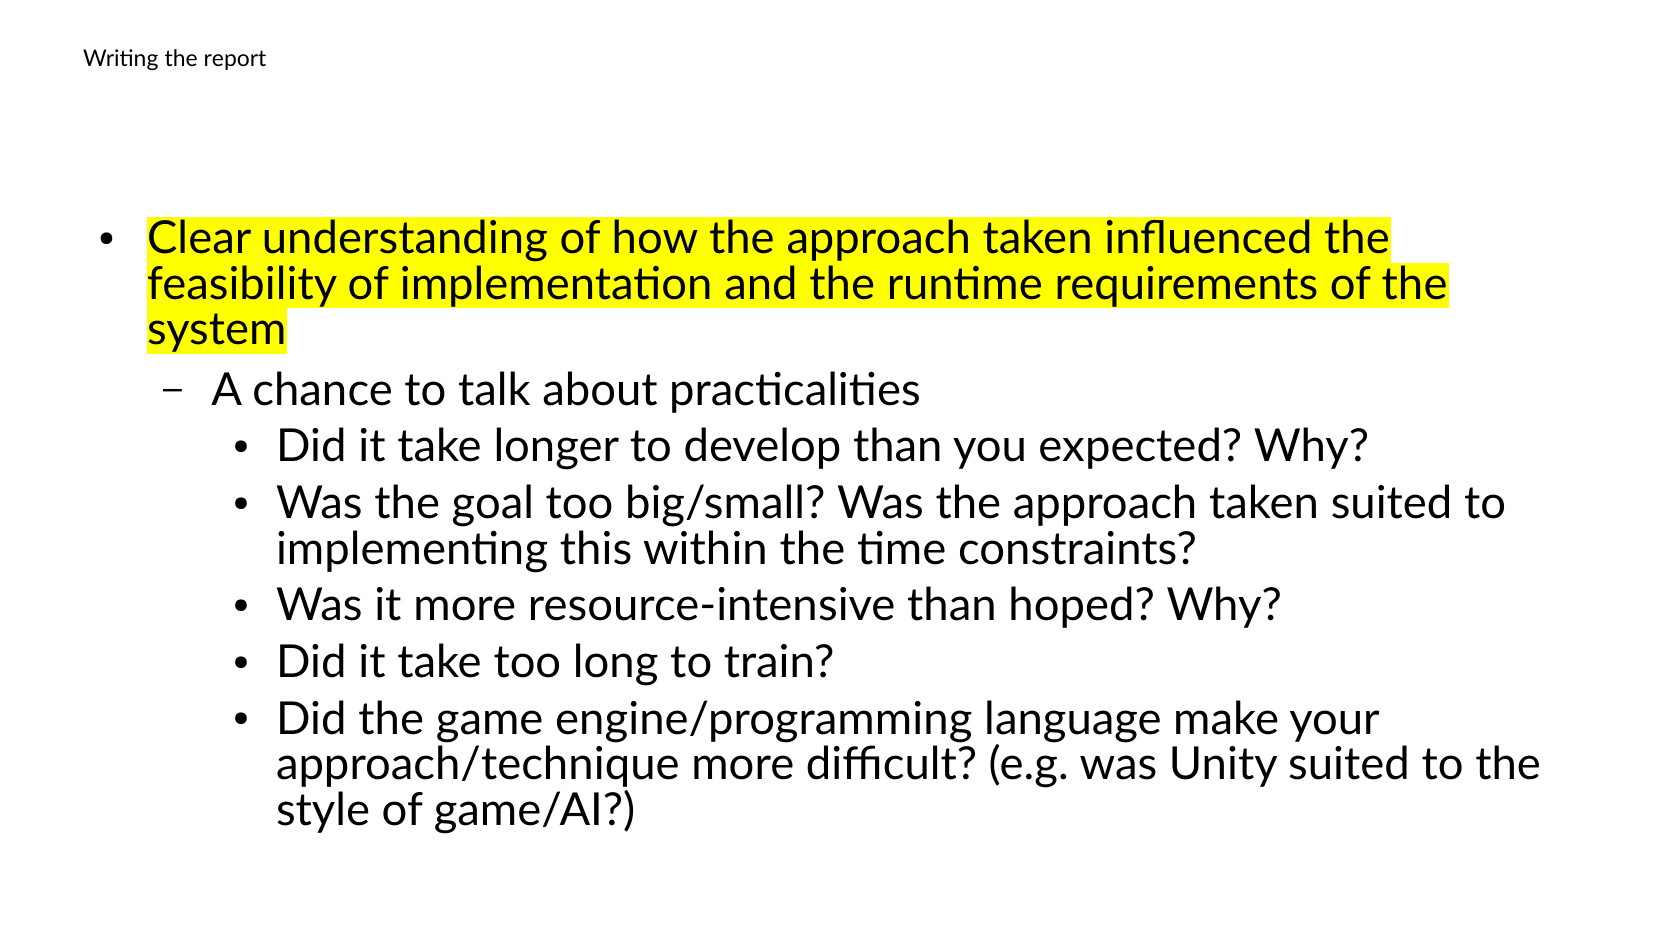

# Writing the report
Clear understanding of how the approach taken influenced the feasibility of implementation and the runtime requirements of the system
A chance to talk about practicalities
Did it take longer to develop than you expected? Why?
Was the goal too big/small? Was the approach taken suited to implementing this within the time constraints?
Was it more resource-intensive than hoped? Why?
Did it take too long to train?
Did the game engine/programming language make your approach/technique more difficult? (e.g. was Unity suited to the style of game/AI?)